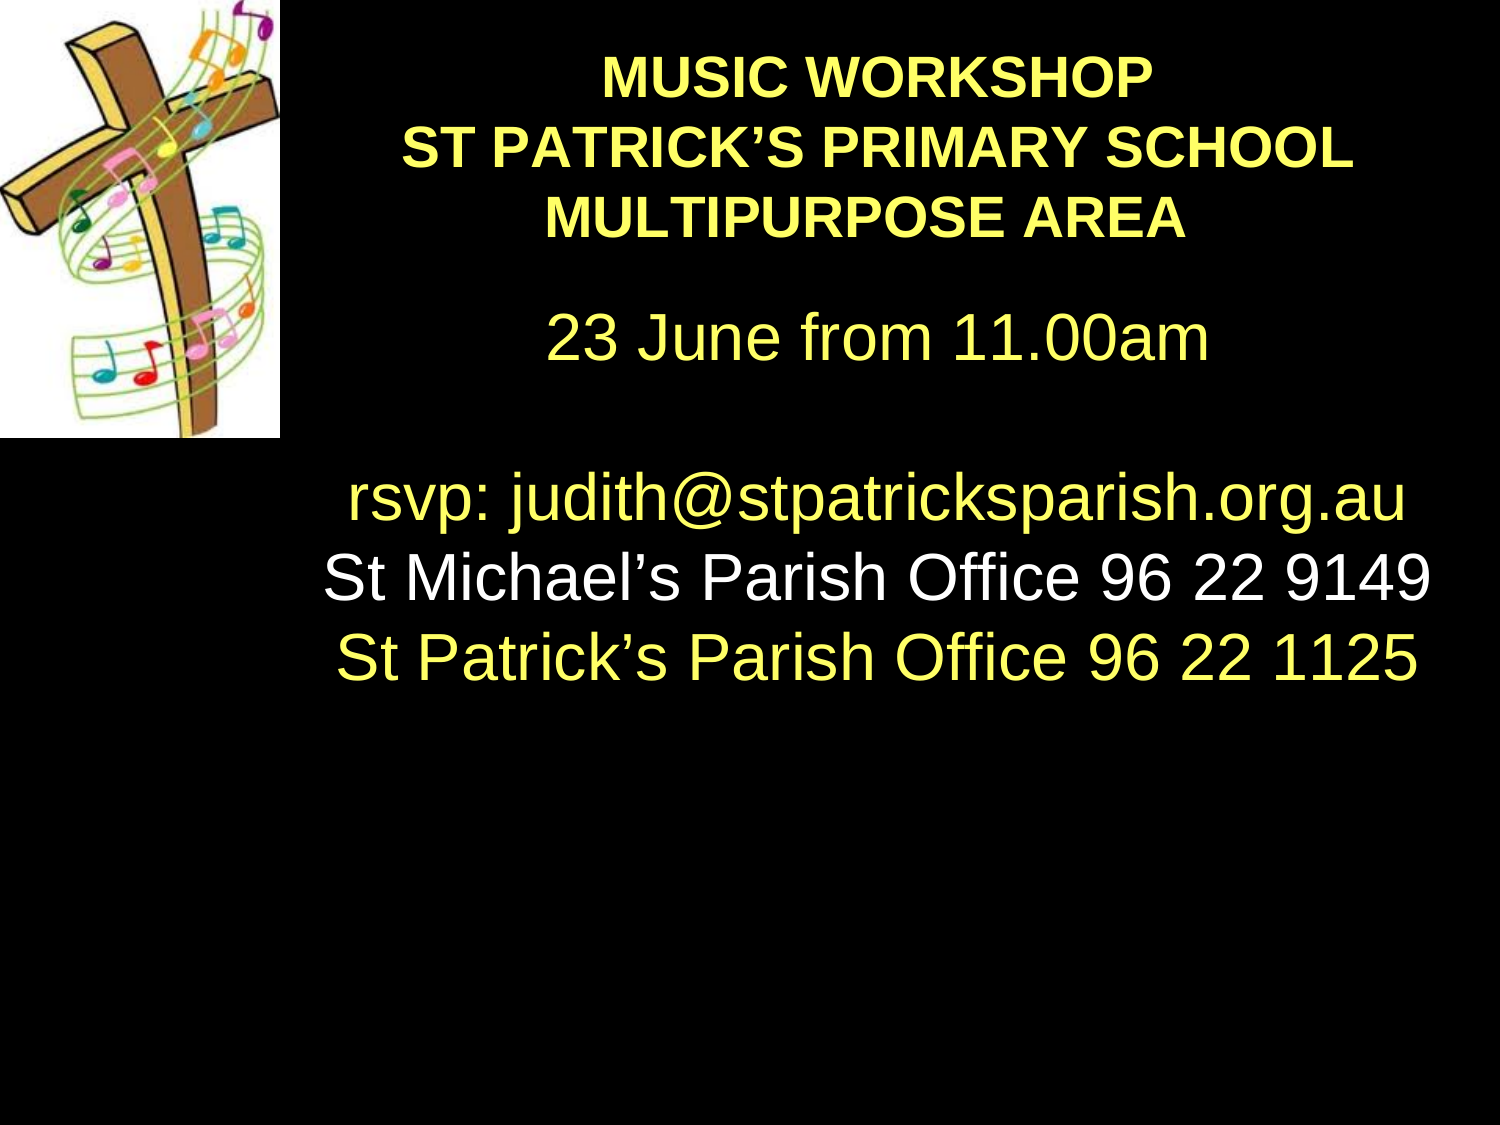

MUSIC WORKSHOP
ST PATRICK’S PRIMARY SCHOOL MULTIPURPOSE AREAA
23 June from 11.00am
rsvp: judith@stpatricksparish.org.au
St Michael’s Parish Office 96 22 9149
St Patrick’s Parish Office 96 22 1125